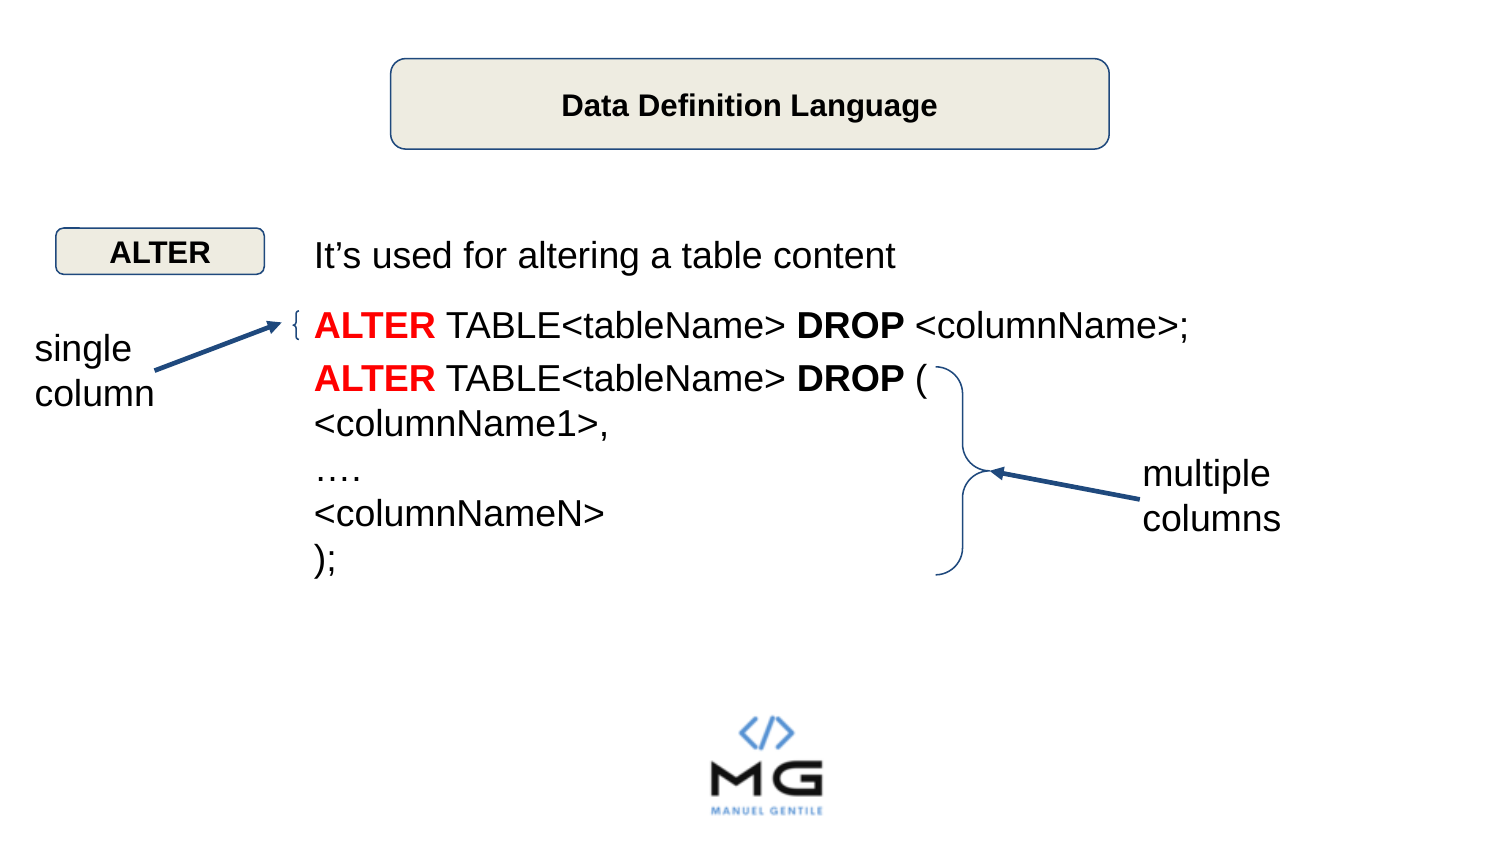

Data Definition Language
It’s used for altering a table content
ALTER
ALTER TABLE<tableName> DROP <columnName>;
single column
ALTER TABLE<tableName> DROP (
<columnName1>,
….
<columnNameN>
);
multiple columns